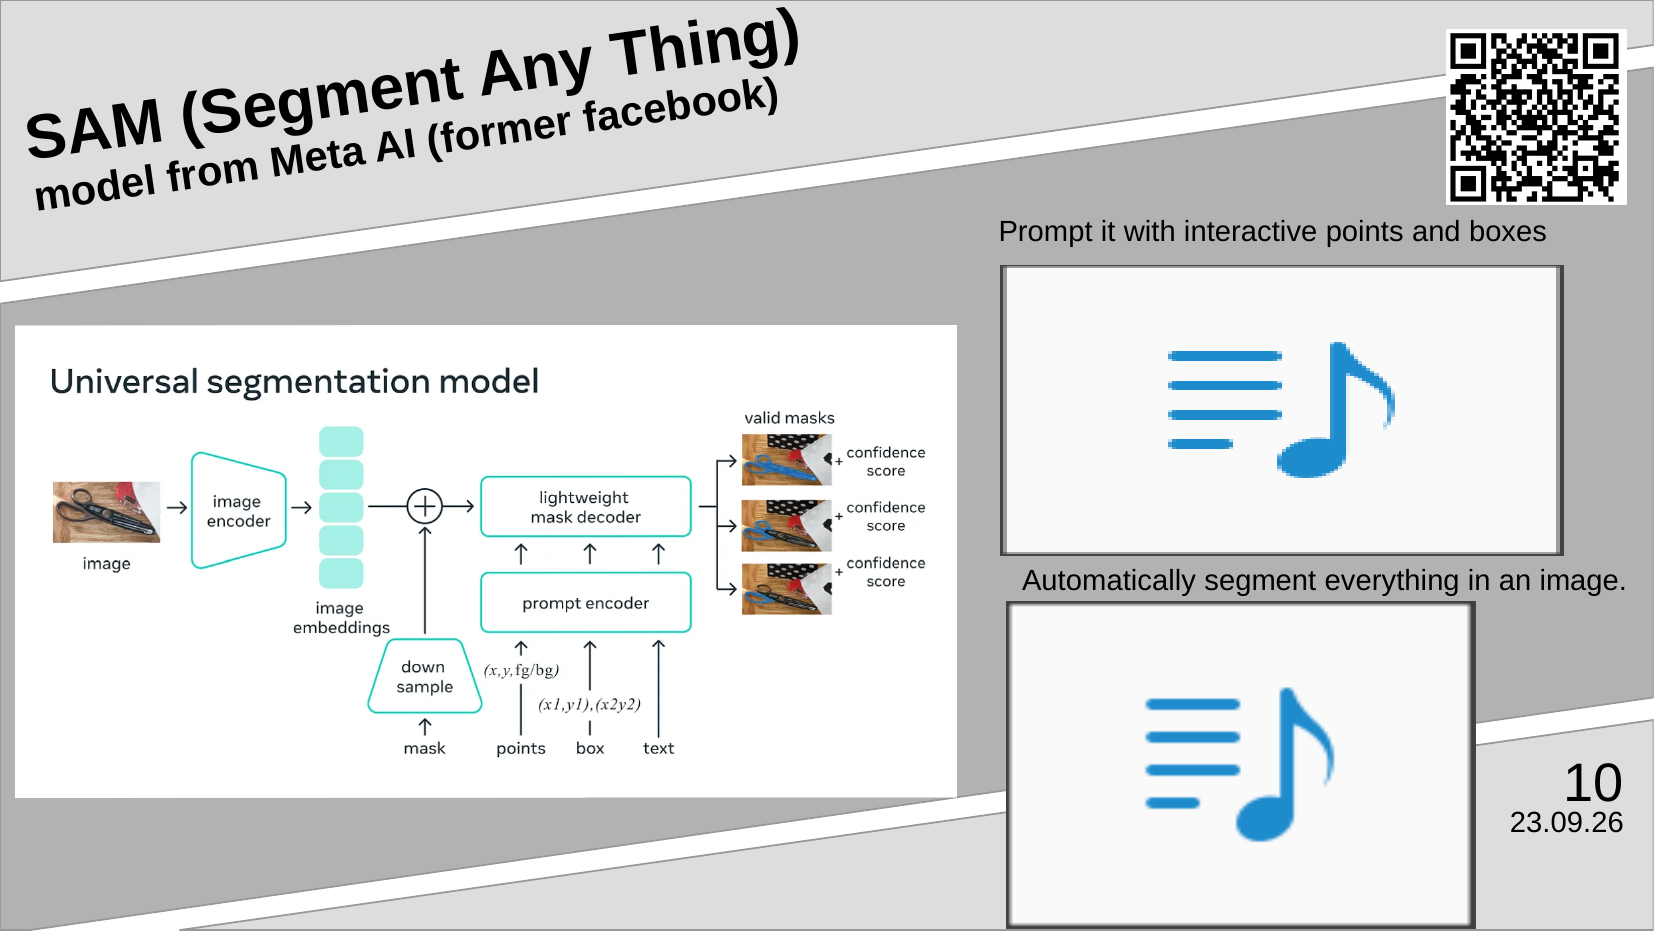

# SAM (Segment Any Thing) model from Meta AI (former facebook)
Prompt it with interactive points and boxes
Automatically segment everything in an image.
10